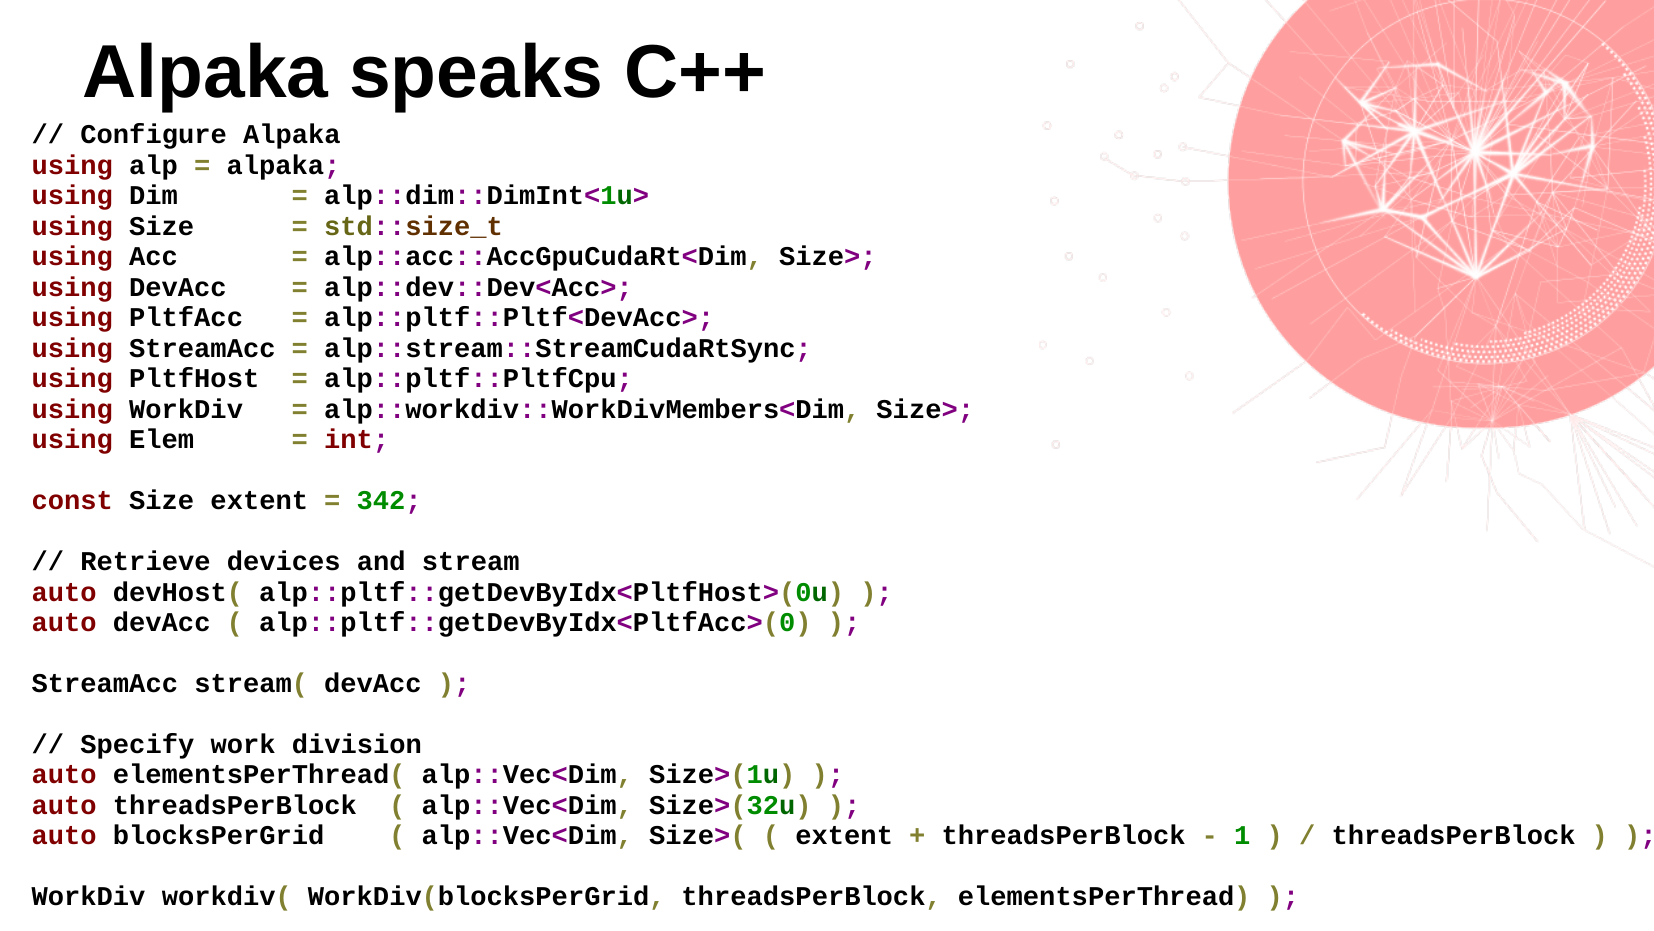

# Alpaka speaks C++
// Configure Alpaka
using alp = alpaka;
using Dim = alp::dim::DimInt<1u>
using Size = std::size_t
using Acc = alp::acc::AccGpuCudaRt<Dim, Size>;
using DevAcc = alp::dev::Dev<Acc>;
using PltfAcc = alp::pltf::Pltf<DevAcc>;
using StreamAcc = alp::stream::StreamCudaRtSync;
using PltfHost = alp::pltf::PltfCpu;
using WorkDiv = alp::workdiv::WorkDivMembers<Dim, Size>;
using Elem = int;
const Size extent = 342;
// Retrieve devices and stream
auto devHost( alp::pltf::getDevByIdx<PltfHost>(0u) );
auto devAcc ( alp::pltf::getDevByIdx<PltfAcc>(0) );
StreamAcc stream( devAcc );
// Specify work division
auto elementsPerThread( alp::Vec<Dim, Size>(1u) );
auto threadsPerBlock ( alp::Vec<Dim, Size>(32u) );
auto blocksPerGrid ( alp::Vec<Dim, Size>( ( extent + threadsPerBlock - 1 ) / threadsPerBlock ) );
WorkDiv workdiv( WorkDiv(blocksPerGrid, threadsPerBlock, elementsPerThread) );